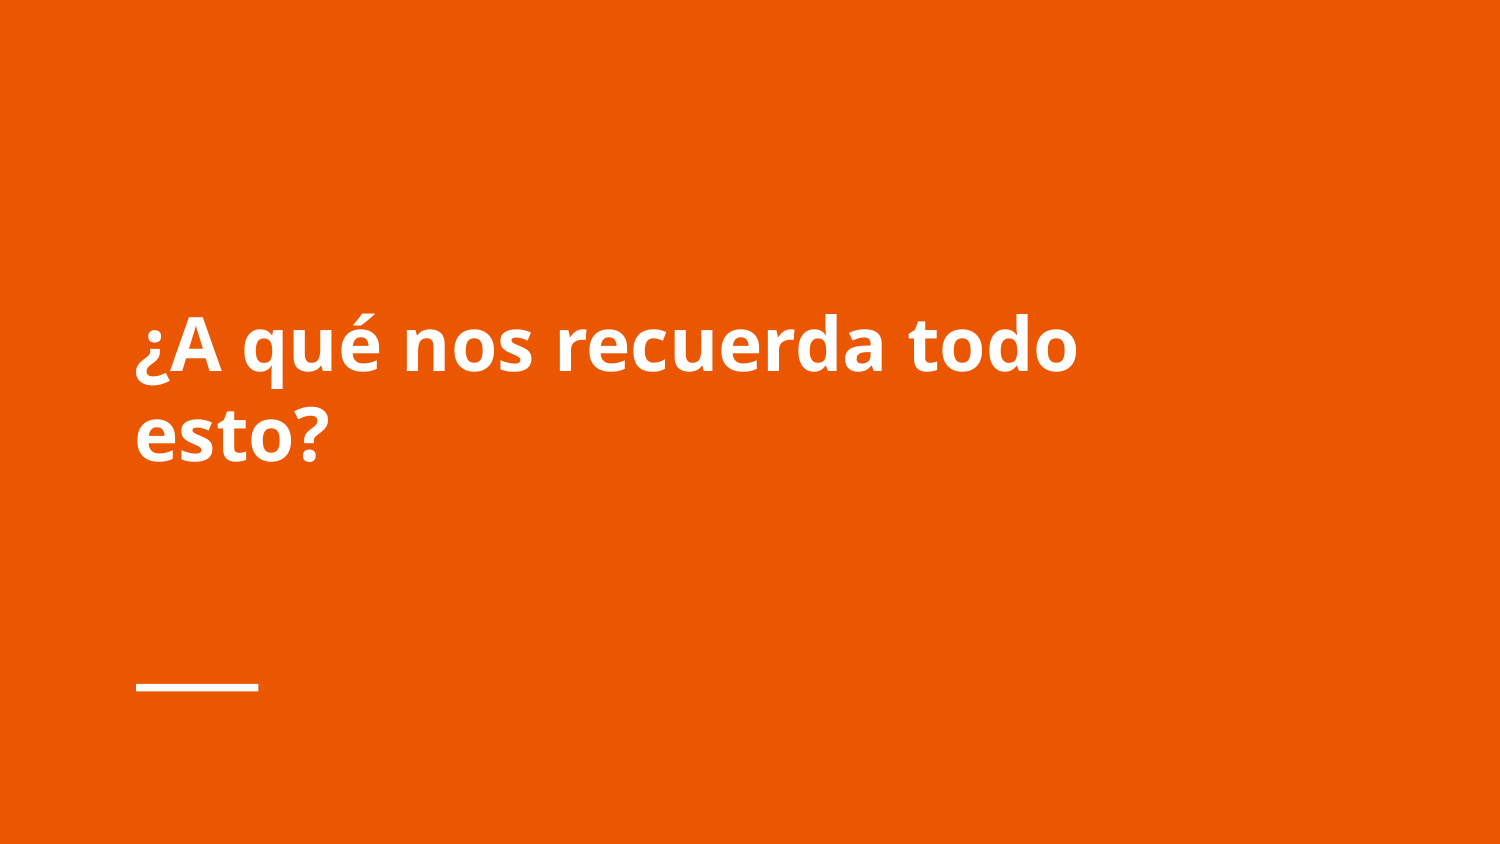

# ¿A qué nos recuerda todo esto?